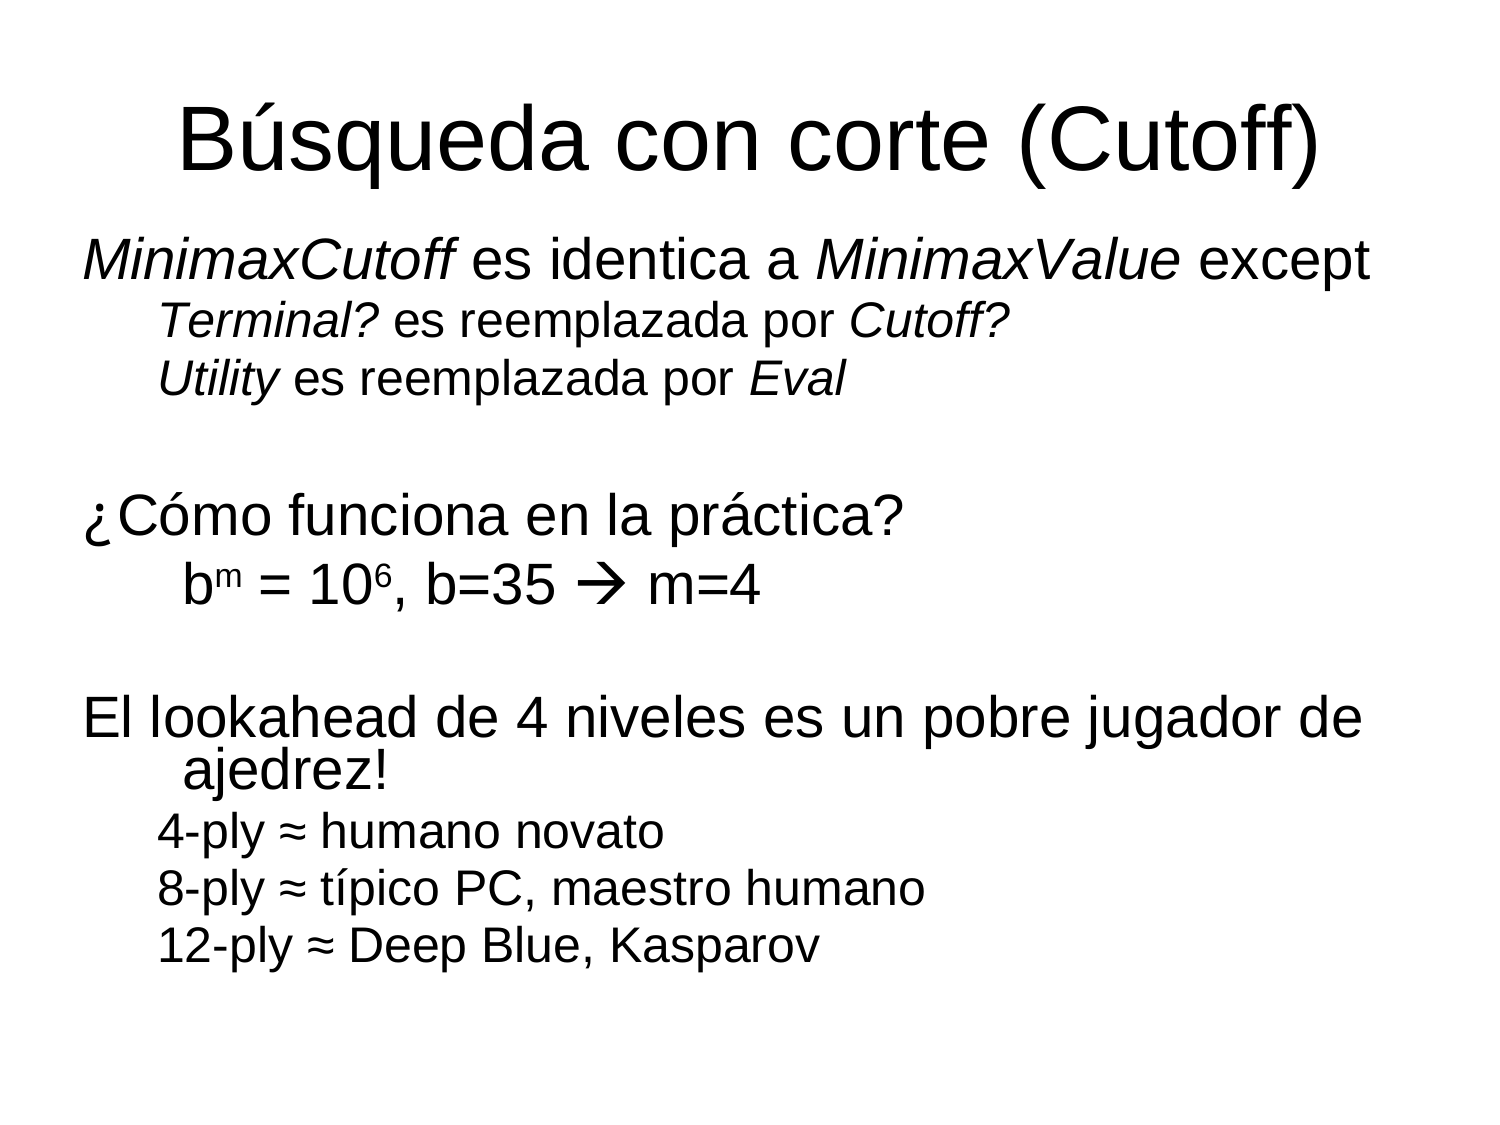

# Búsqueda con corte (Cutoff)
MinimaxCutoff es identica a MinimaxValue except
Terminal? es reemplazada por Cutoff?
Utility es reemplazada por Eval
¿Cómo funciona en la práctica?
	bm = 106, b=35  m=4
El lookahead de 4 niveles es un pobre jugador de ajedrez!
4-ply ≈ humano novato
8-ply ≈ típico PC, maestro humano
12-ply ≈ Deep Blue, Kasparov